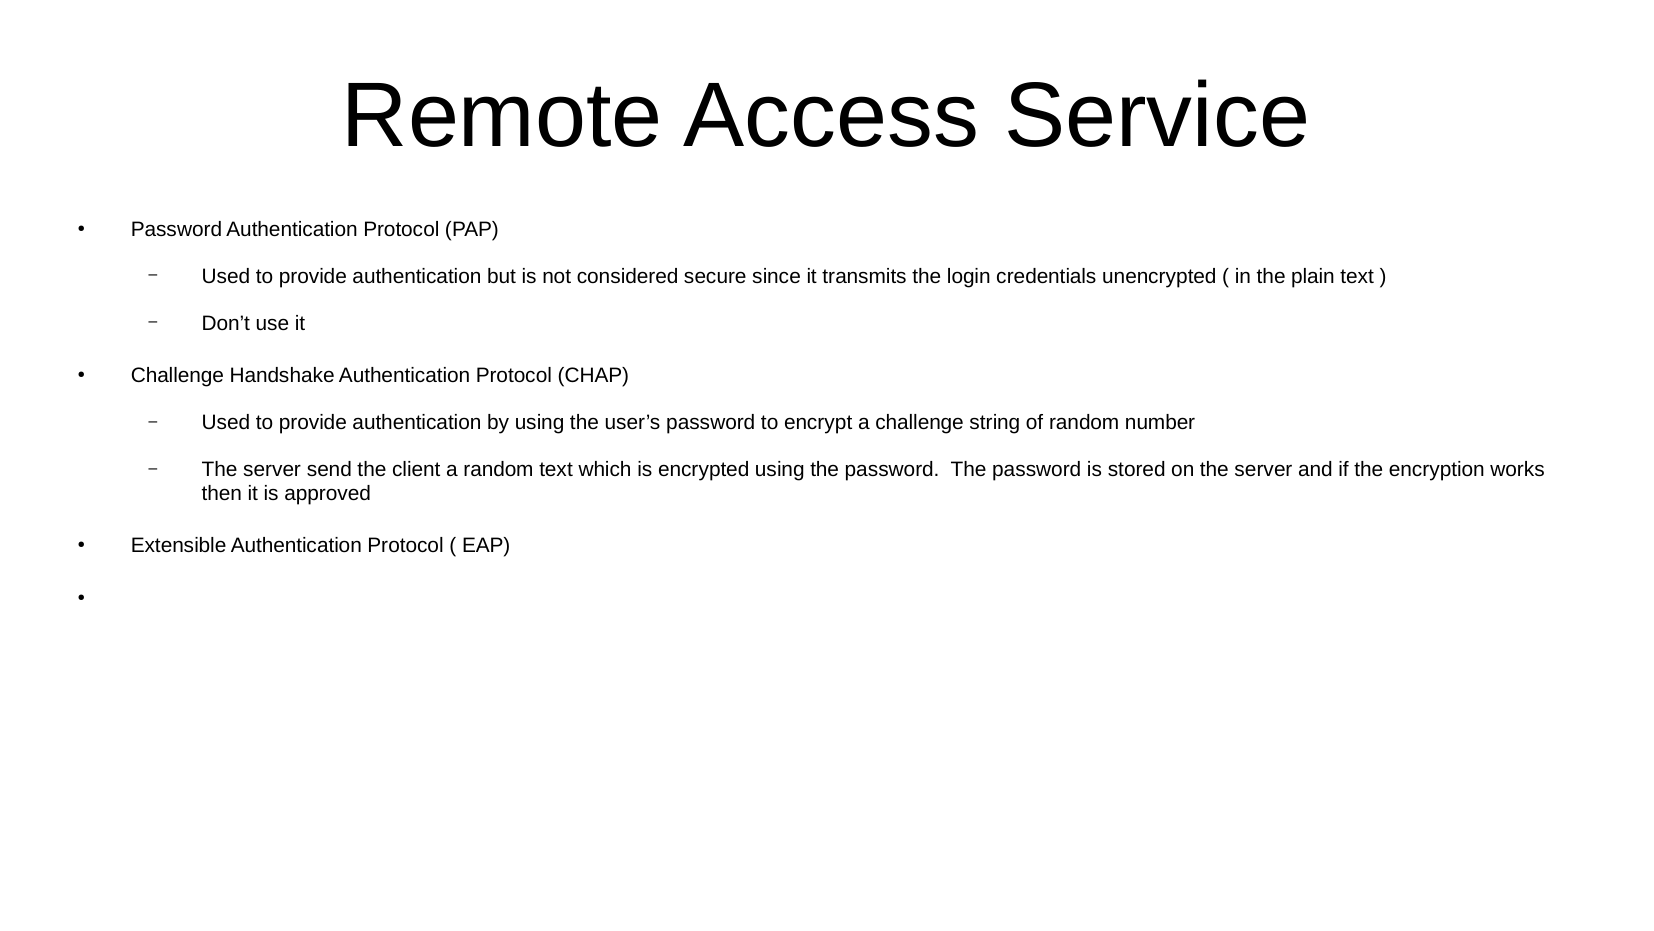

# Remote Access Service
Password Authentication Protocol (PAP)
Used to provide authentication but is not considered secure since it transmits the login credentials unencrypted ( in the plain text )
Don’t use it
Challenge Handshake Authentication Protocol (CHAP)
Used to provide authentication by using the user’s password to encrypt a challenge string of random number
The server send the client a random text which is encrypted using the password. The password is stored on the server and if the encryption works then it is approved
Extensible Authentication Protocol ( EAP)